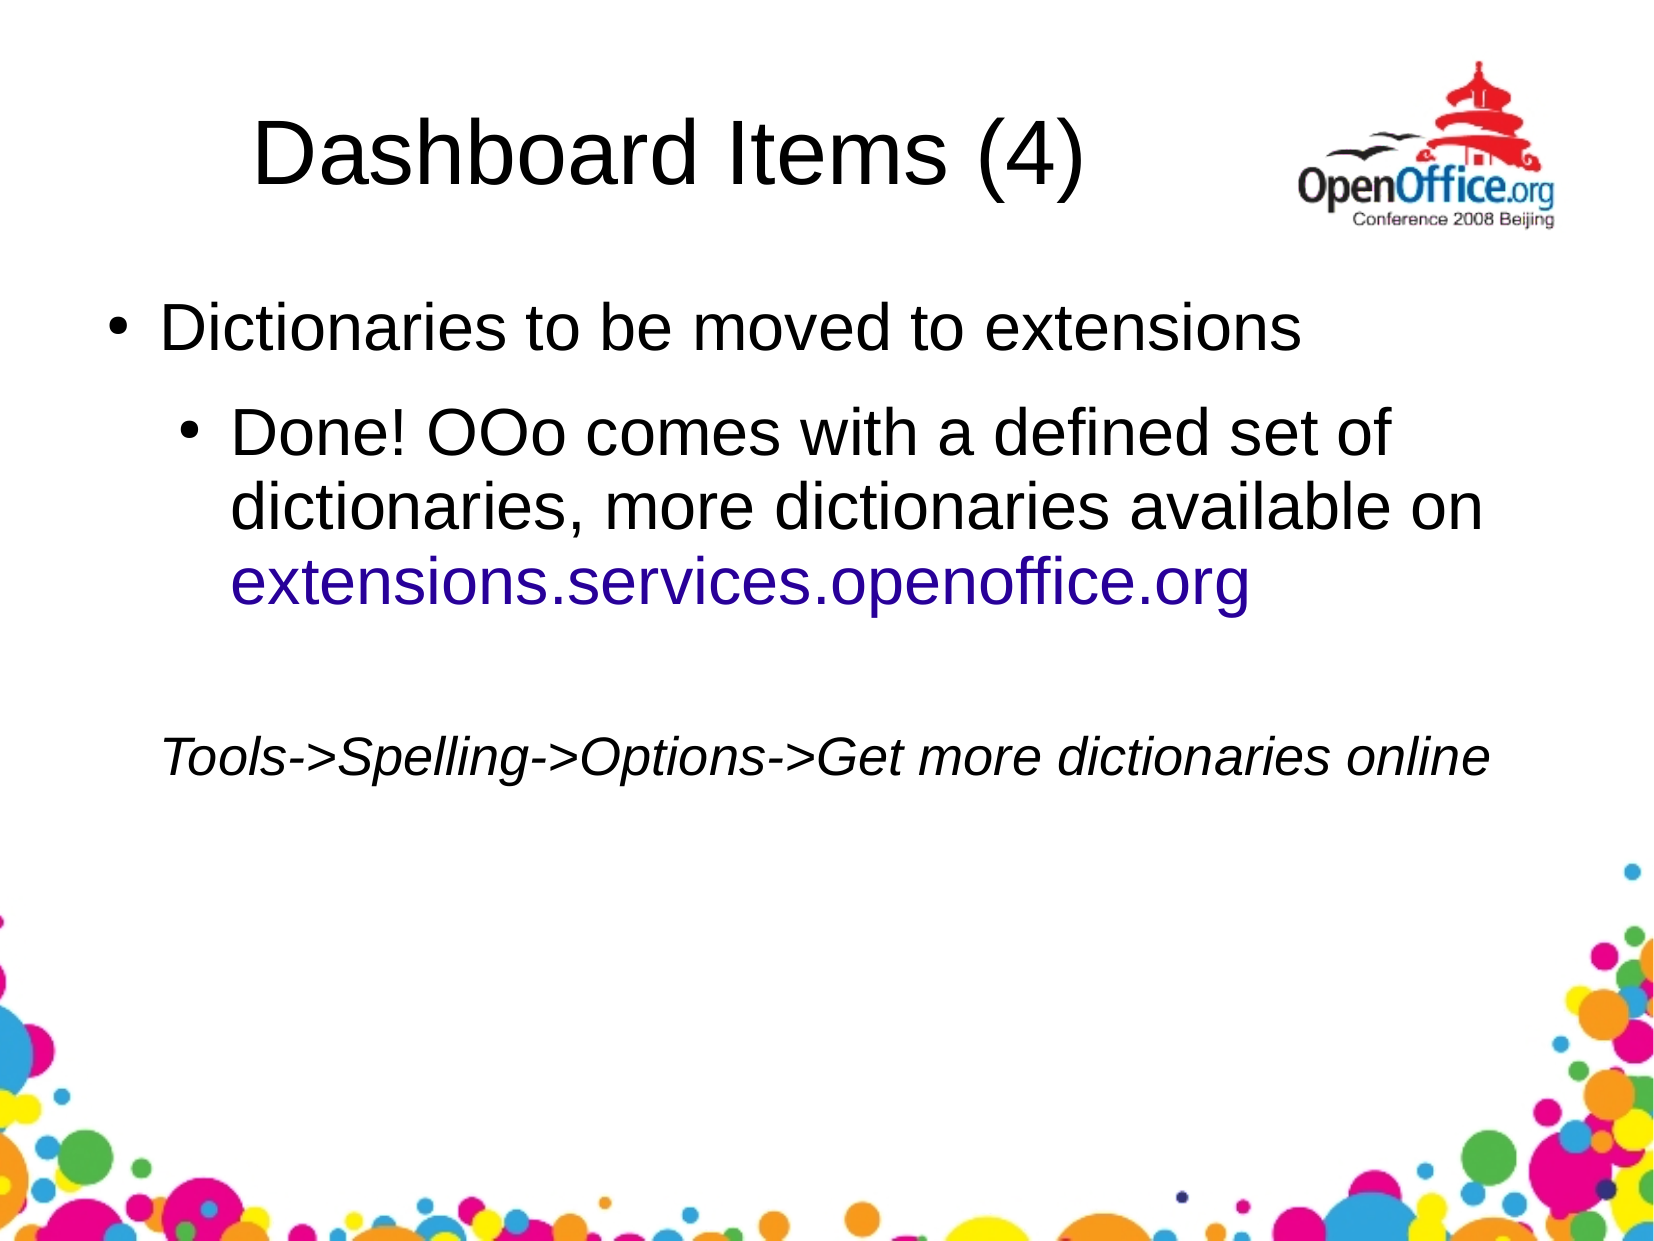

# Dashboard Items (4)
Dictionaries to be moved to extensions
Done! OOo comes with a defined set of dictionaries, more dictionaries available on extensions.services.openoffice.org
Tools->Spelling->Options->Get more dictionaries online